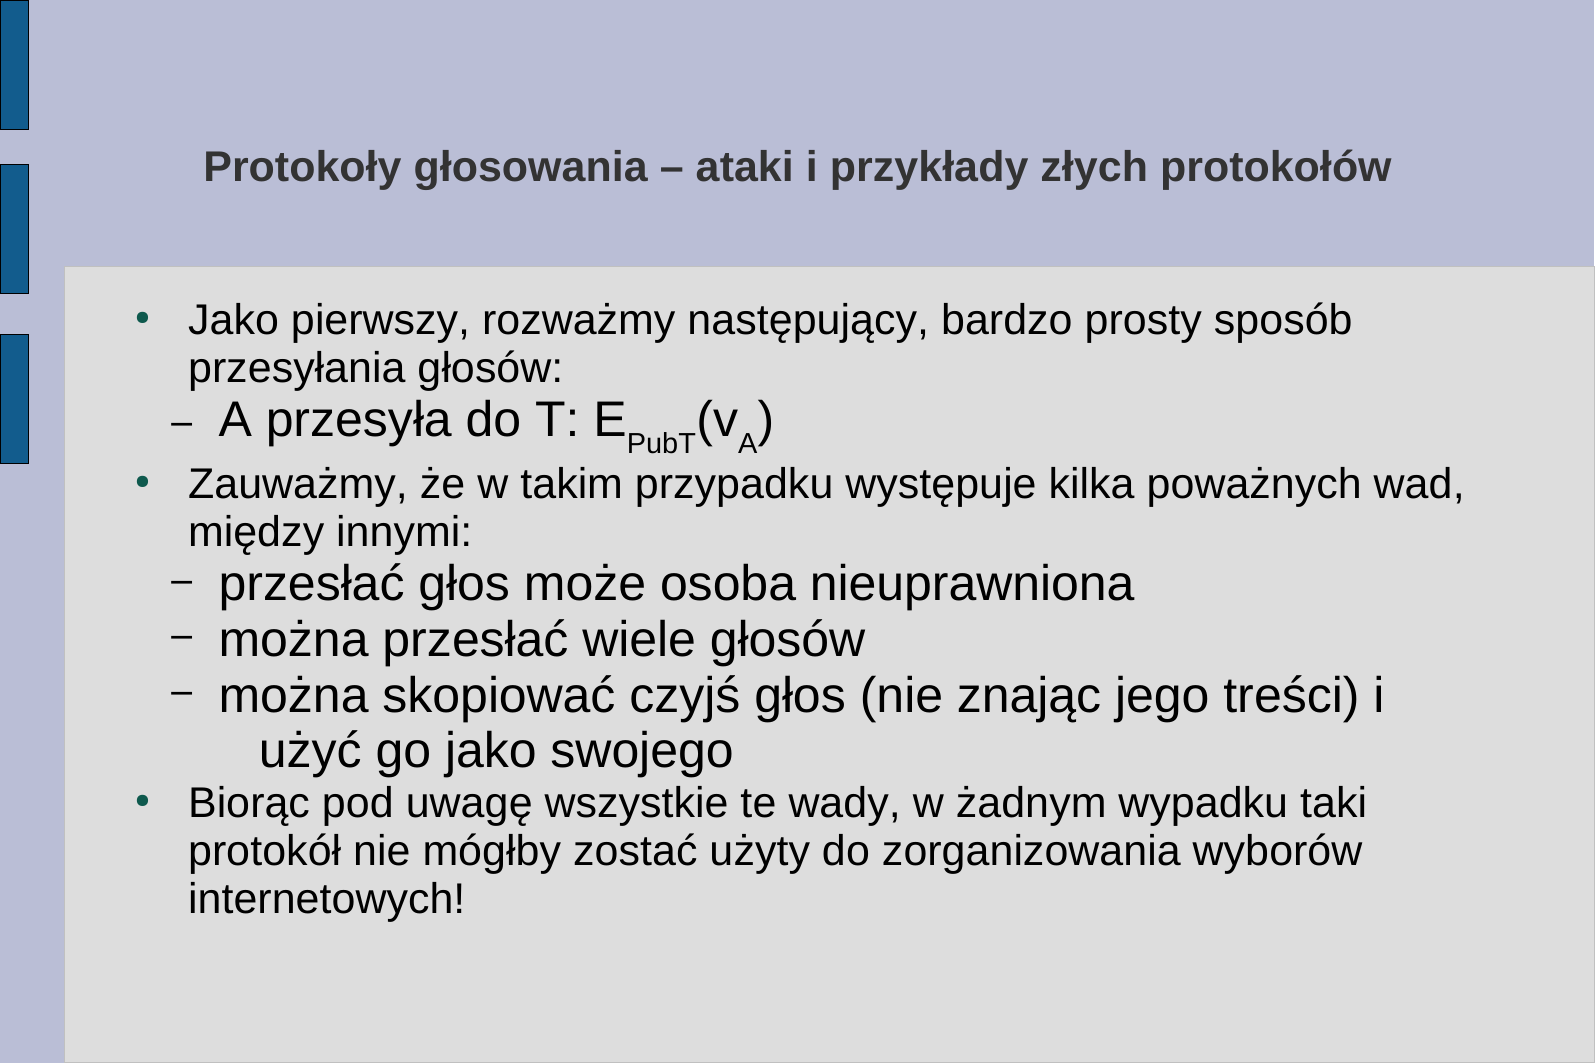

# Protokoły głosowania – ataki i przykłady złych protokołów
Jako pierwszy, rozważmy następujący, bardzo prosty sposób przesyłania głosów:
A przesyła do T: EPubT(vA)
Zauważmy, że w takim przypadku występuje kilka poważnych wad, między innymi:
przesłać głos może osoba nieuprawniona
można przesłać wiele głosów
można skopiować czyjś głos (nie znając jego treści) i użyć go jako swojego
Biorąc pod uwagę wszystkie te wady, w żadnym wypadku taki protokół nie mógłby zostać użyty do zorganizowania wyborów internetowych!